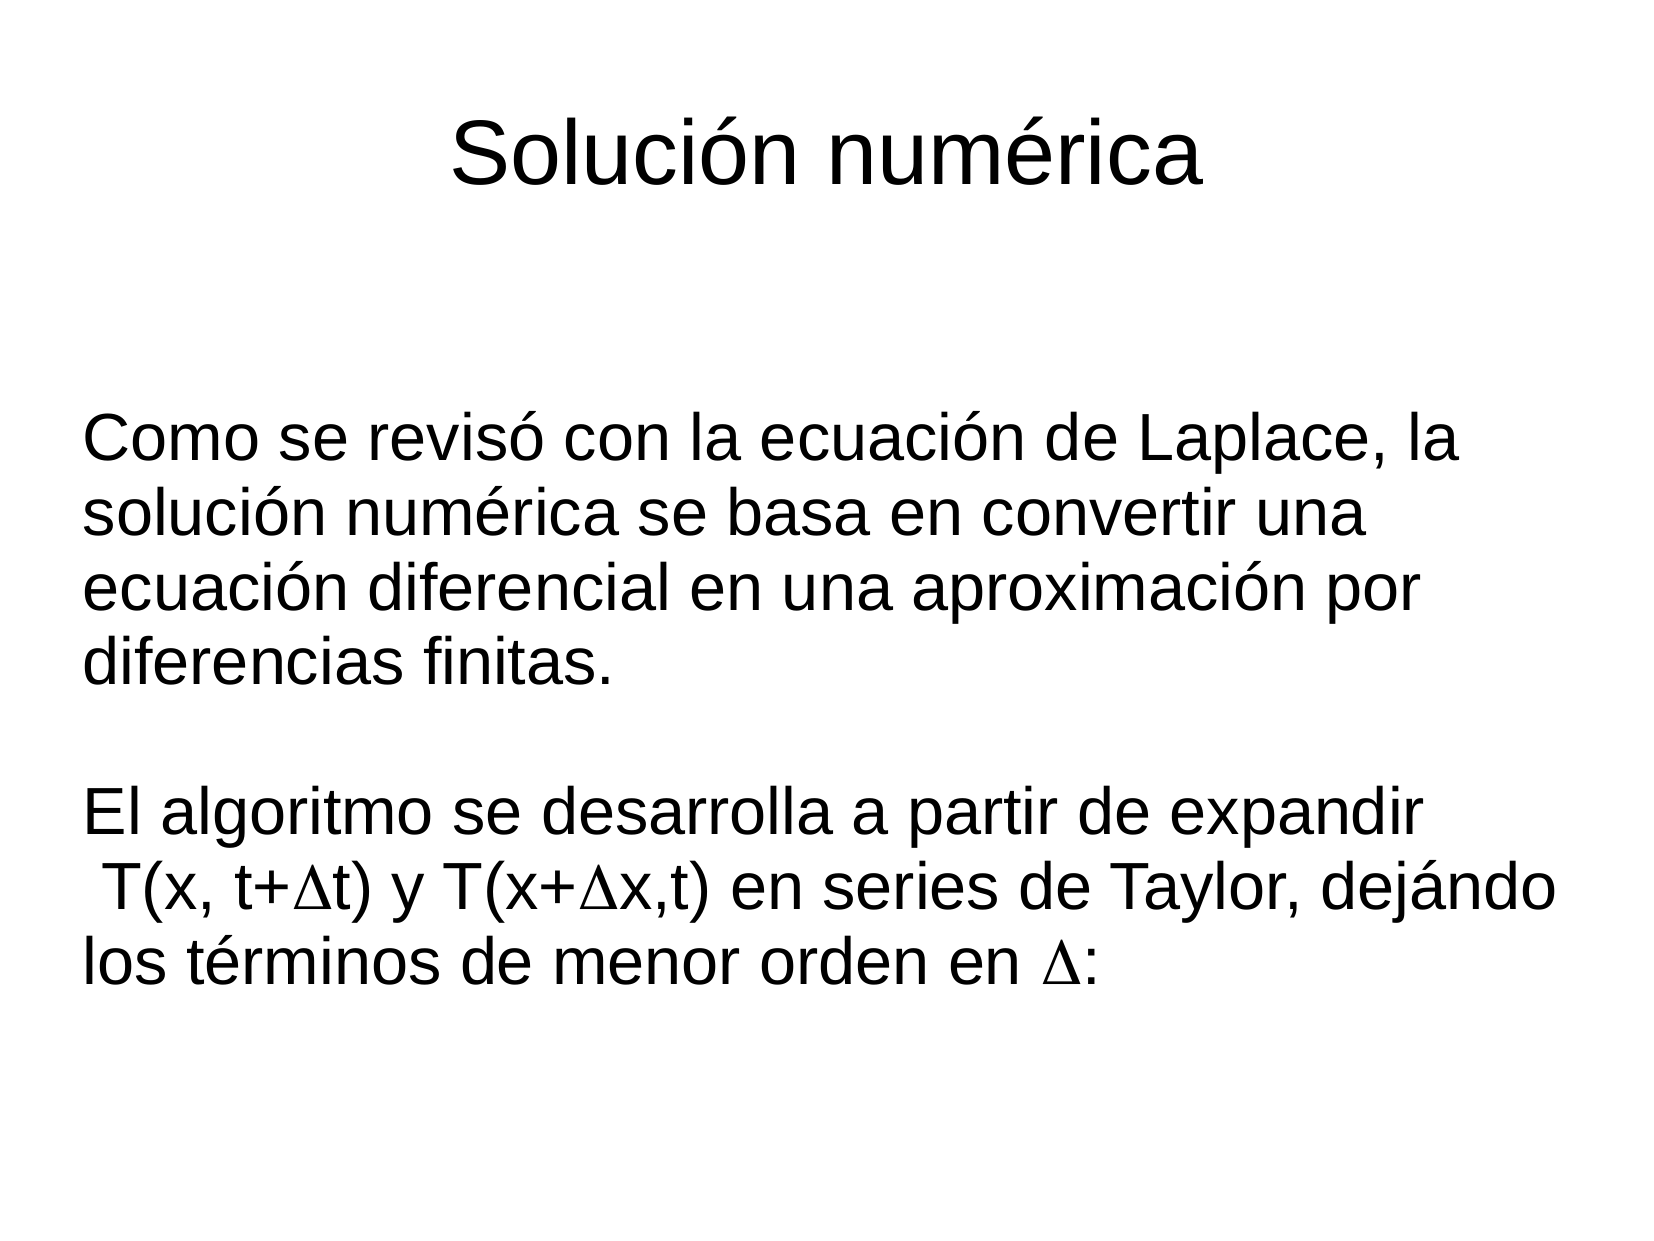

# Solución numérica
Como se revisó con la ecuación de Laplace, la solución numérica se basa en convertir una ecuación diferencial en una aproximación por diferencias finitas.
El algoritmo se desarrolla a partir de expandir
 T(x, t+Dt) y T(x+Dx,t) en series de Taylor, dejándo los términos de menor orden en D: